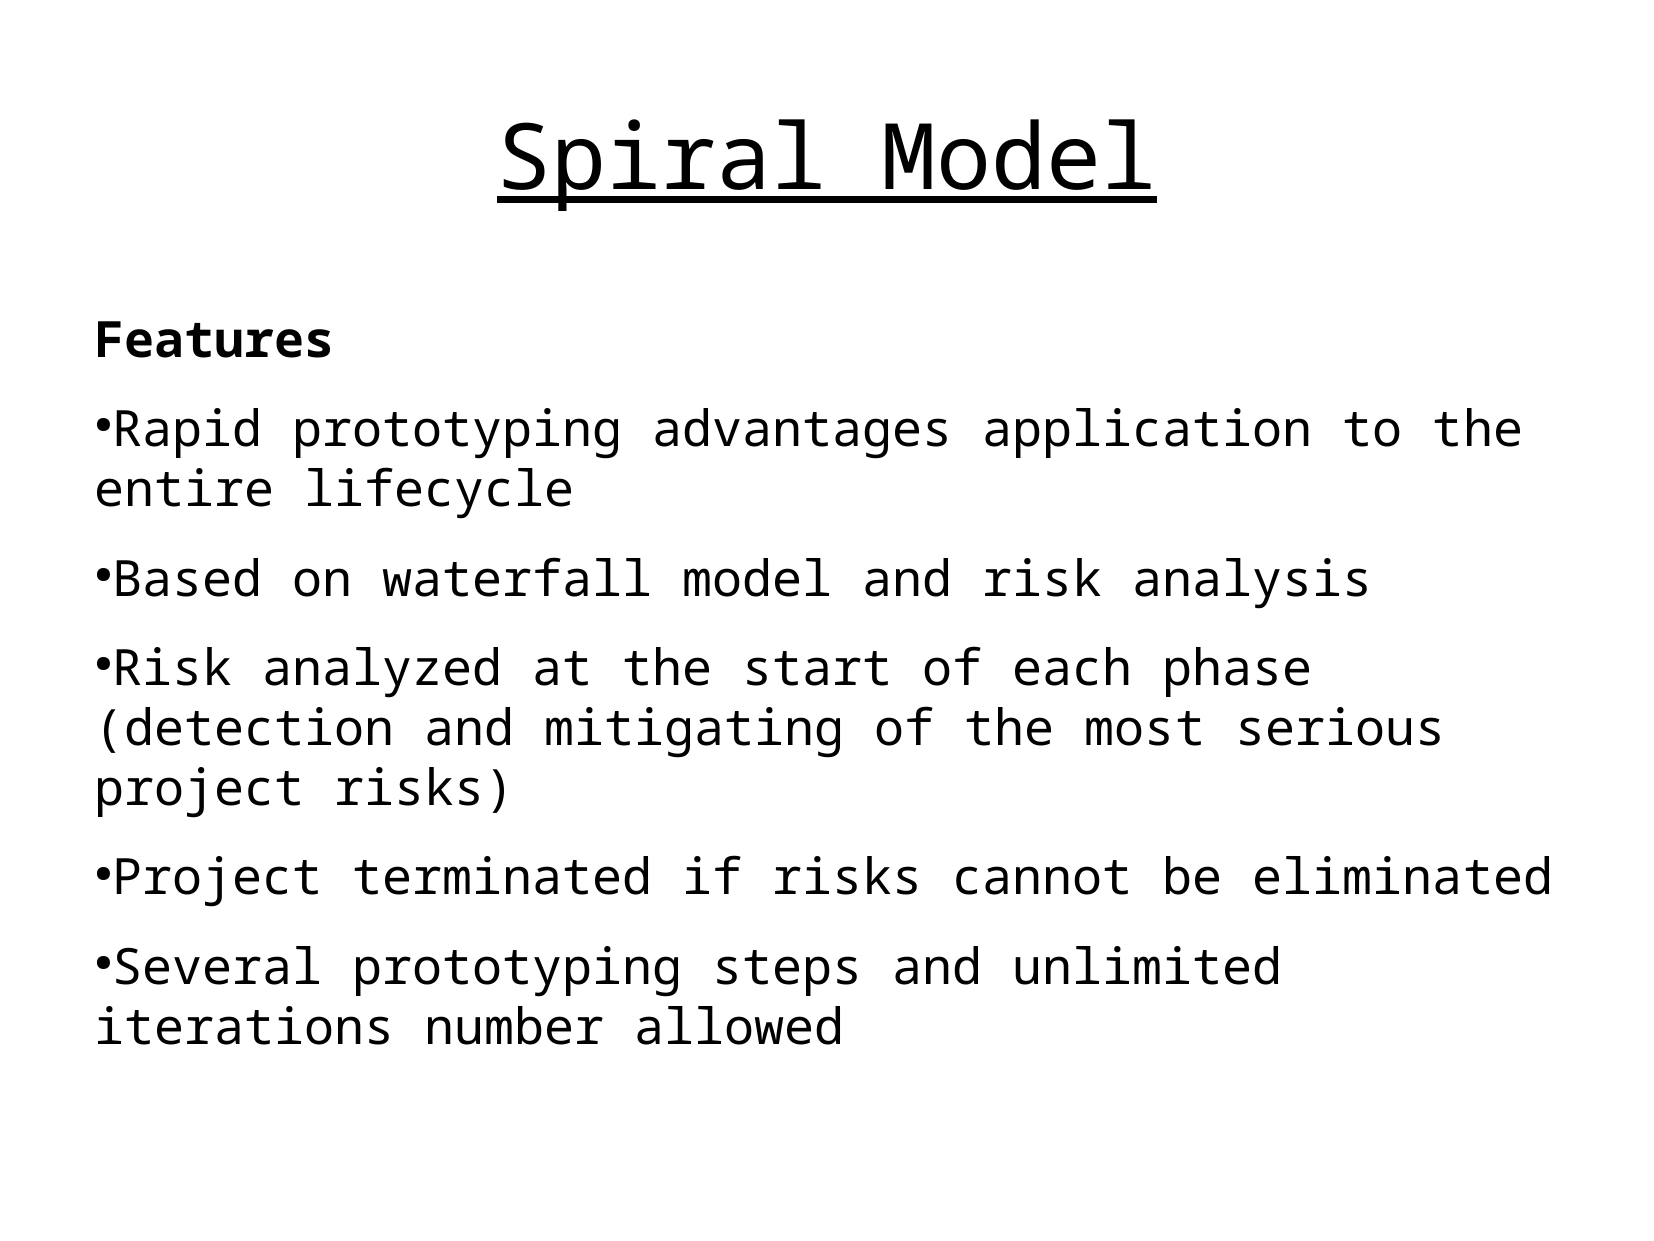

# Spiral Model
Features
Rapid prototyping advantages application to the entire lifecycle
Based on waterfall model and risk analysis
Risk analyzed at the start of each phase (detection and mitigating of the most serious project risks)
Project terminated if risks cannot be eliminated
Several prototyping steps and unlimited iterations number allowed